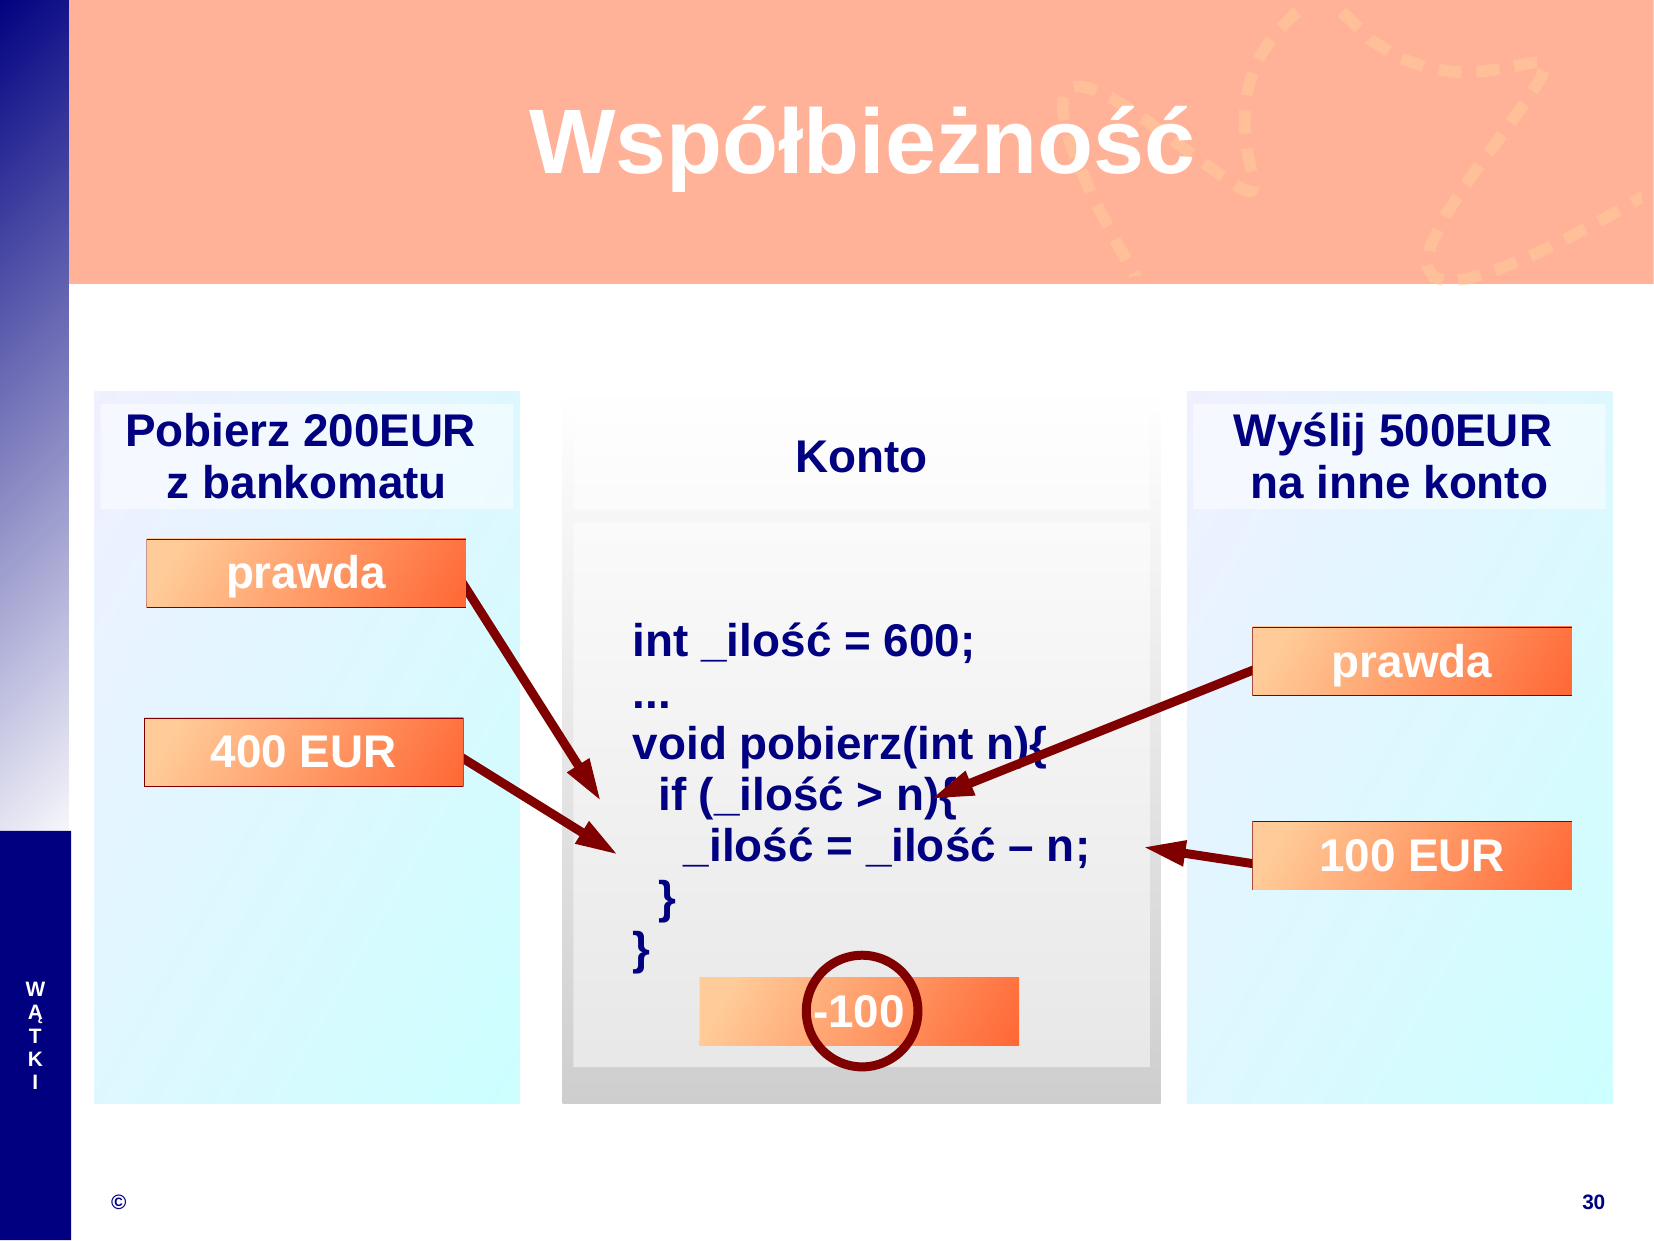

# Współbieżność
Pobierz 200EUR
z bankomatu
Wyślij 500EUR
na inne konto
Konto
int _ilość = 600;
...
void pobierz(int n){
 if (_ilość > n){
 _ilość = _ilość – n;
 }
}
prawda
prawda
400 EUR
100 EUR
W
Ą
T
K
I
-100